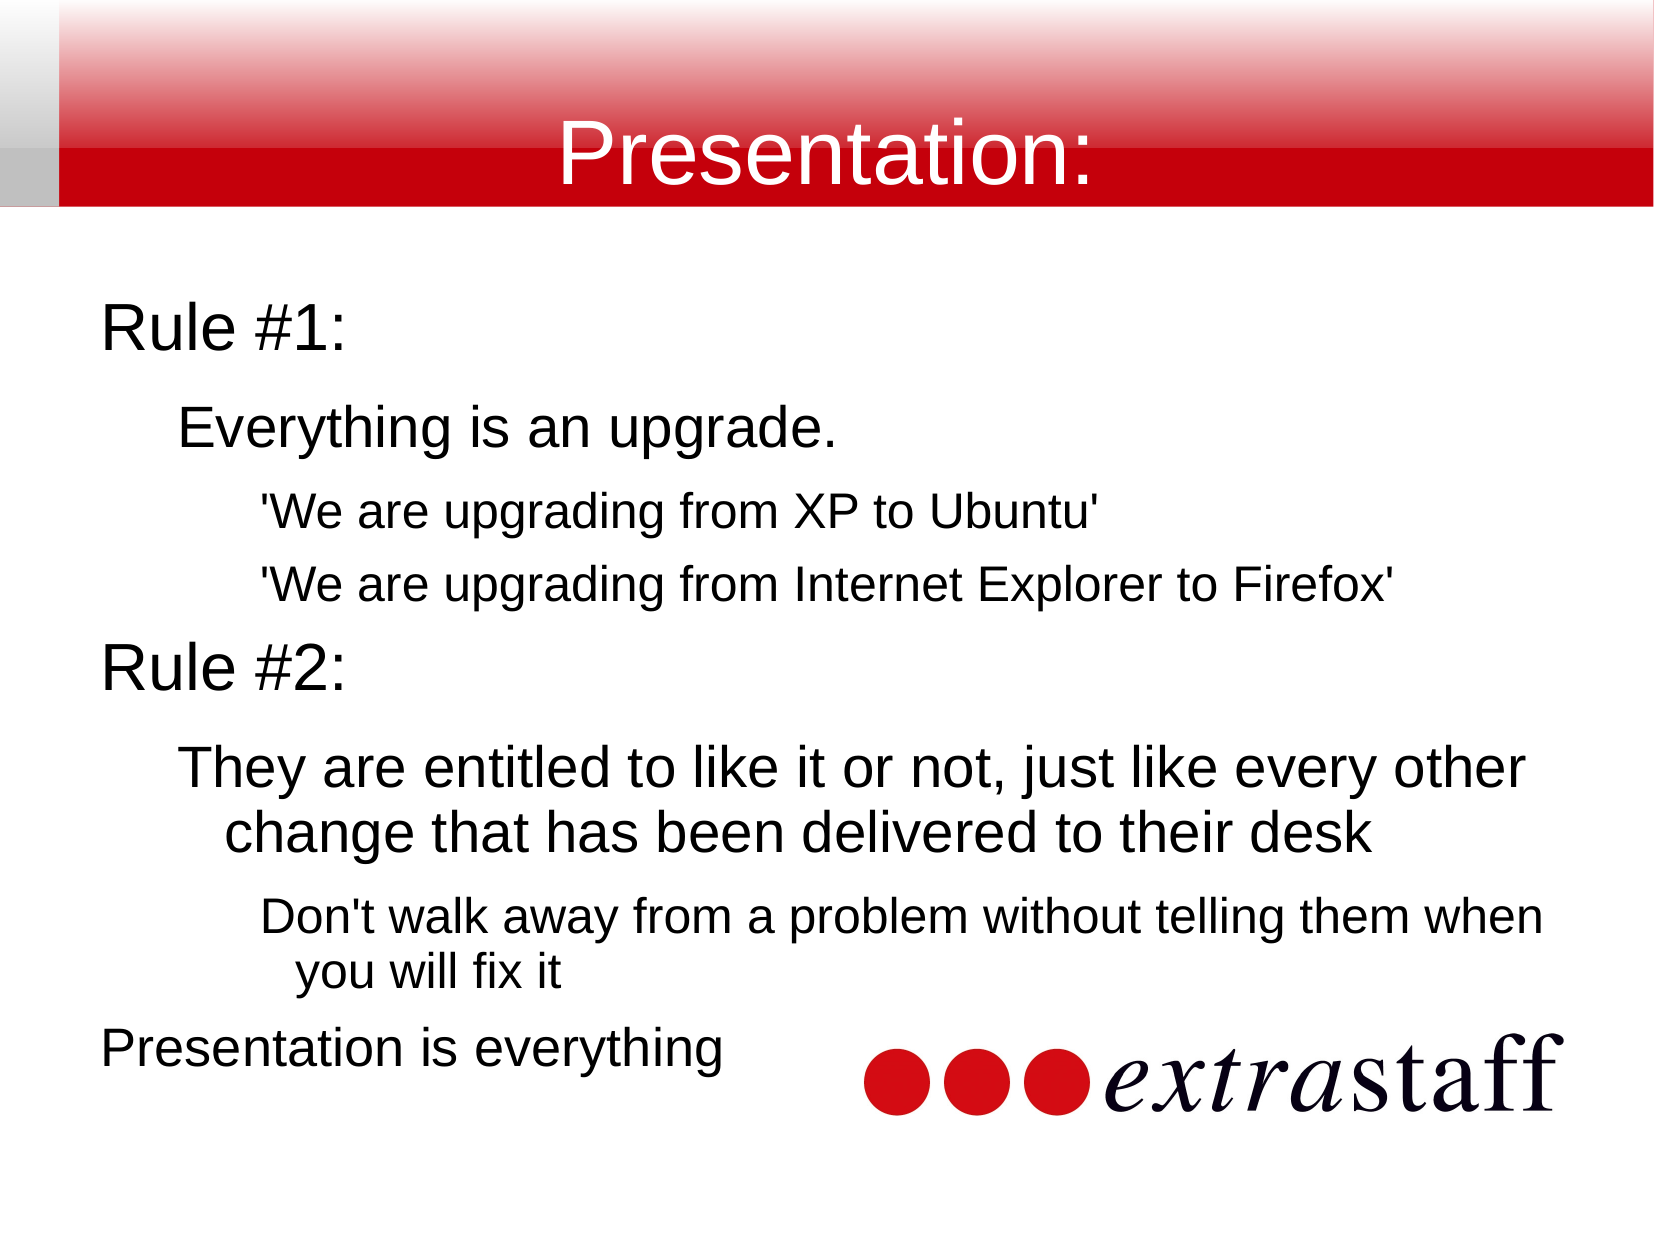

# Presentation:
Rule #1:
Everything is an upgrade.
'We are upgrading from XP to Ubuntu'
'We are upgrading from Internet Explorer to Firefox'
Rule #2:
They are entitled to like it or not, just like every other change that has been delivered to their desk
Don't walk away from a problem without telling them when you will fix it
Presentation is everything